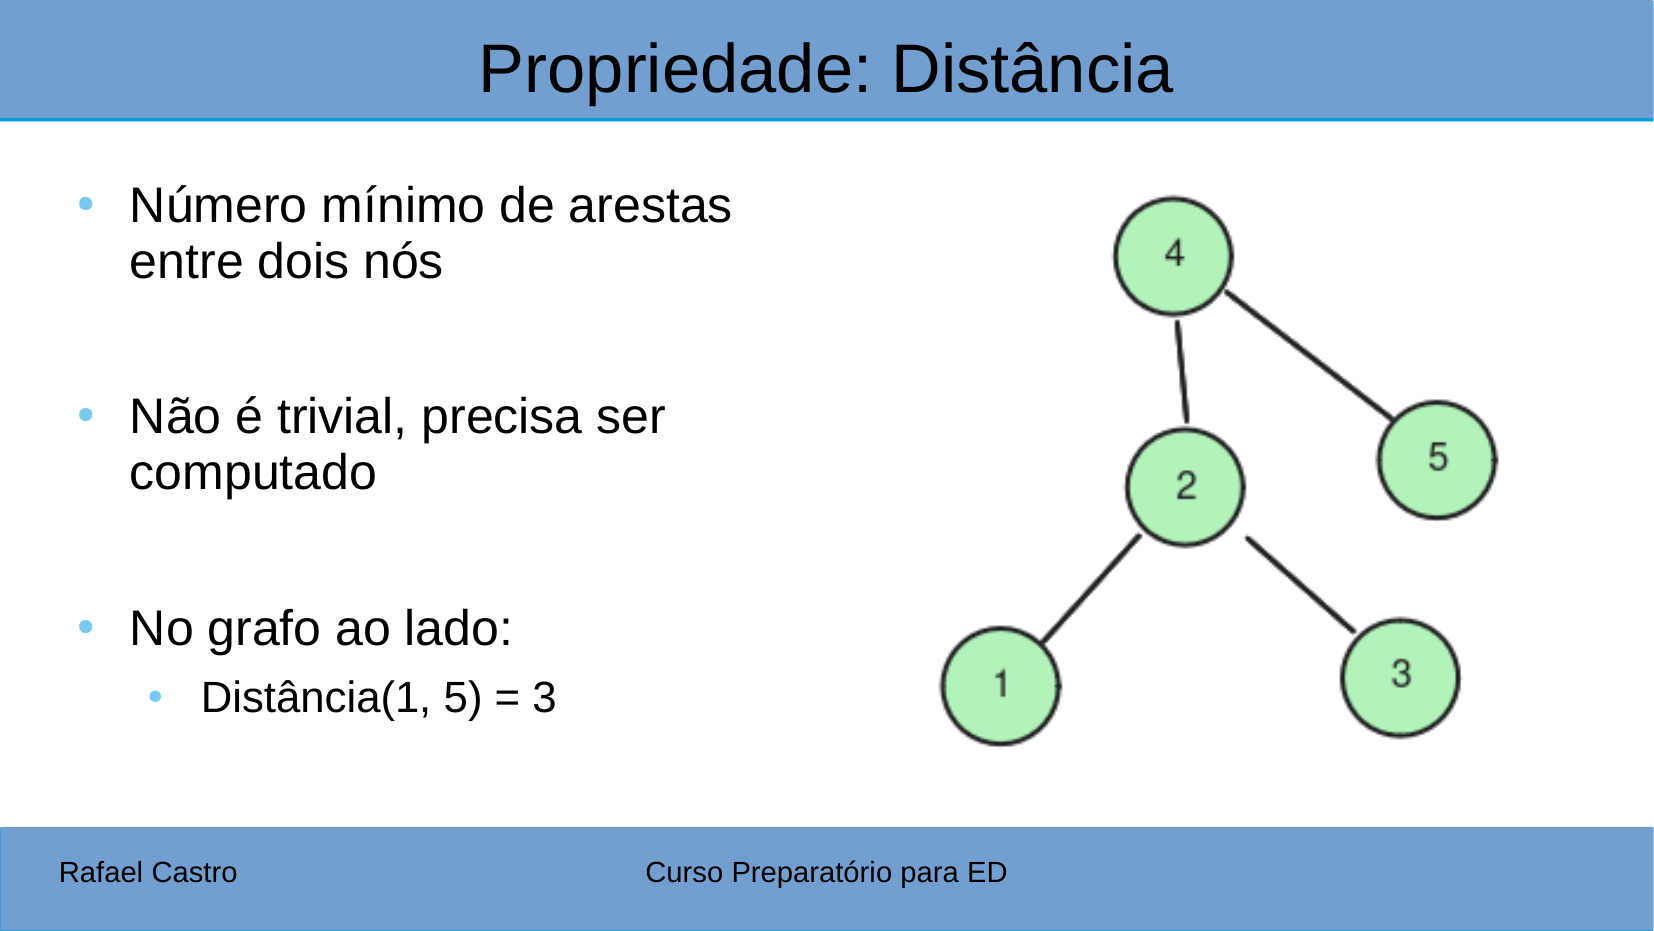

# Propriedade: Distância
Número mínimo de arestas entre dois nós
Não é trivial, precisa ser computado
No grafo ao lado:
Distância(1, 5) = 3
Curso Preparatório para ED